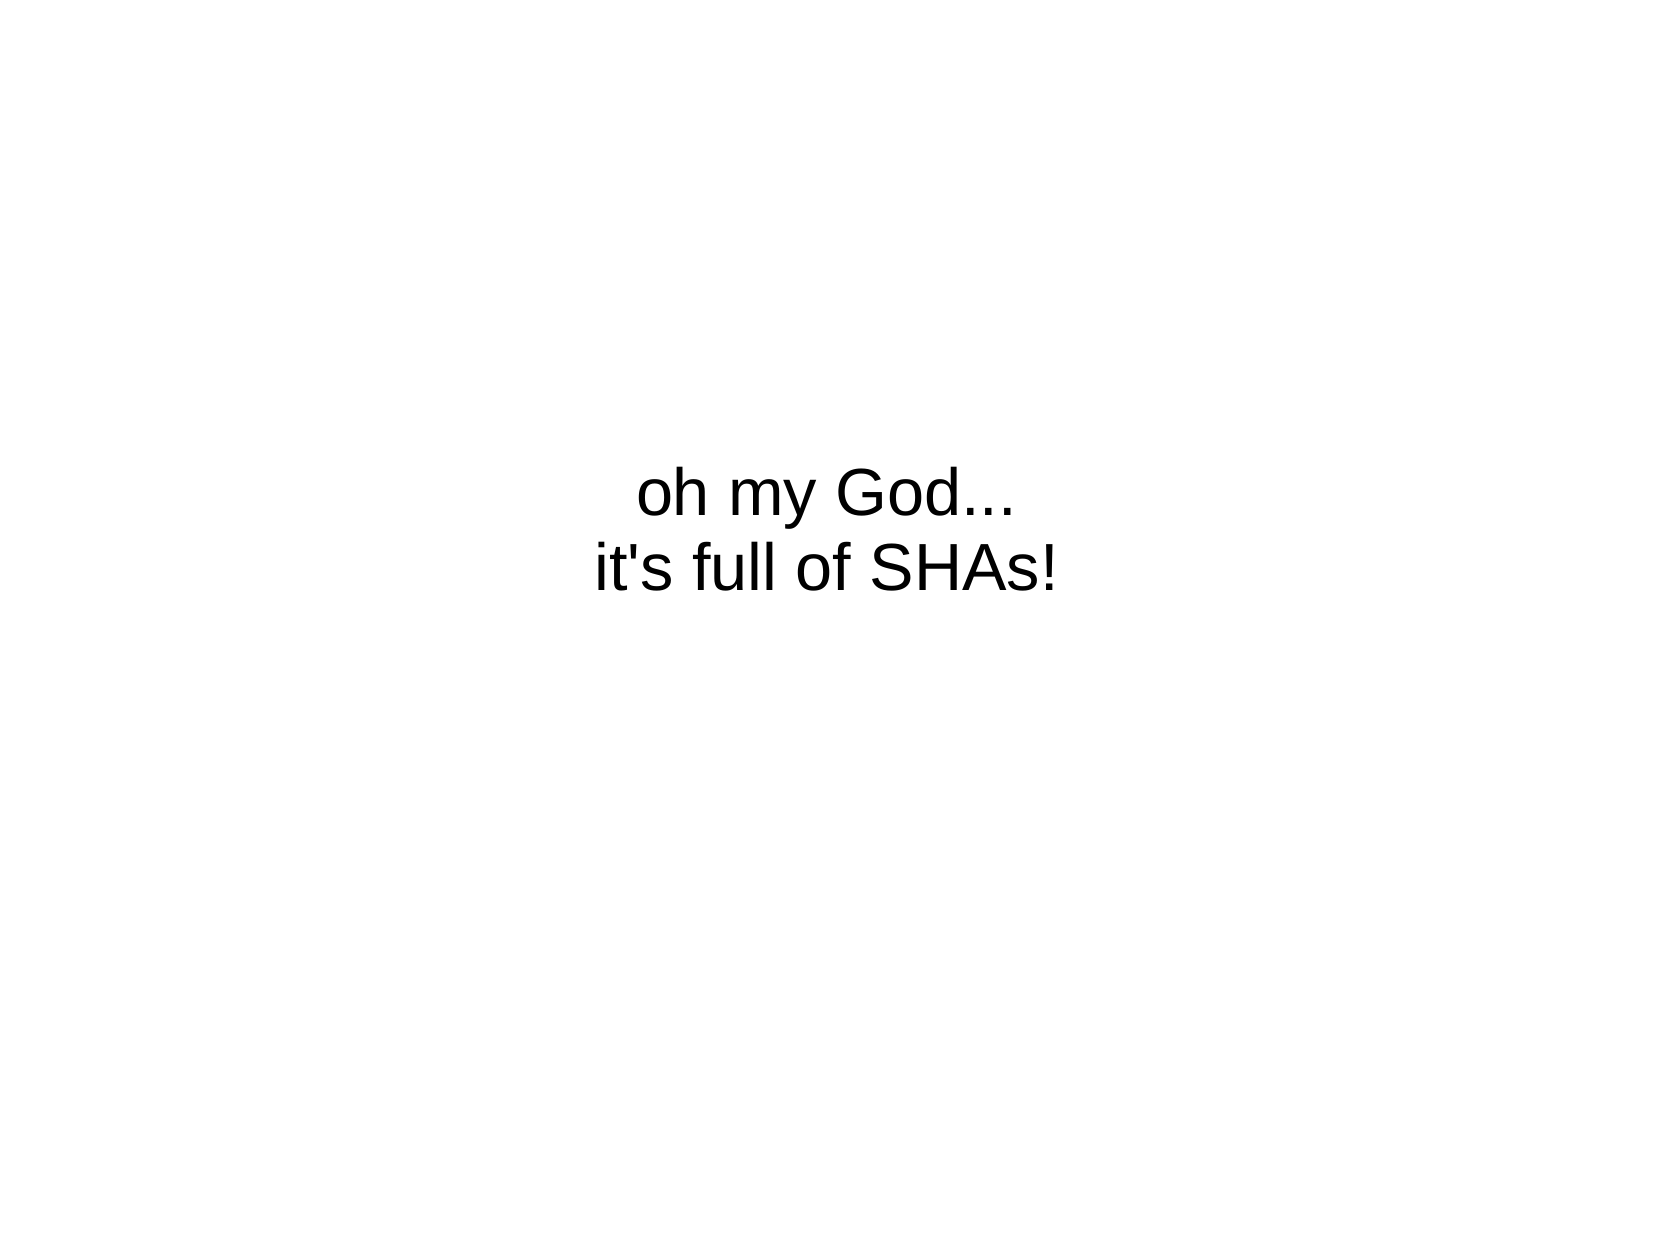

# oh my God...
it's full of SHAs!